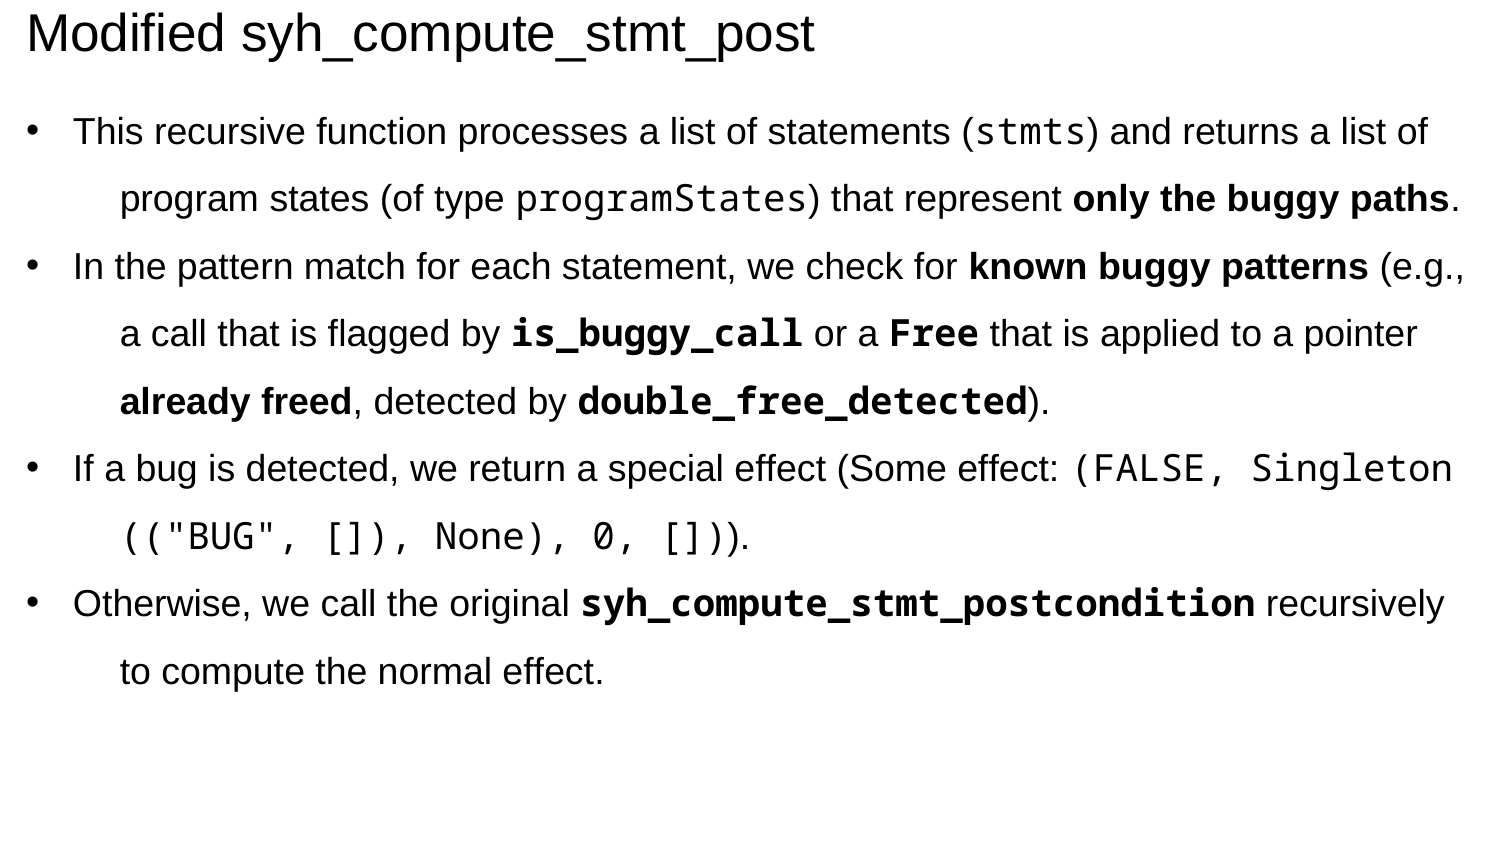

# Modified syh_compute_stmt_post
This recursive function processes a list of statements (stmts) and returns a list of program states (of type programStates) that represent only the buggy paths.
In the pattern match for each statement, we check for known buggy patterns (e.g., a call that is flagged by is_buggy_call or a Free that is applied to a pointer already freed, detected by double_free_detected).
If a bug is detected, we return a special effect (Some effect: (FALSE, Singleton (("BUG", []), None), 0, [])).
Otherwise, we call the original syh_compute_stmt_postcondition recursively to compute the normal effect.